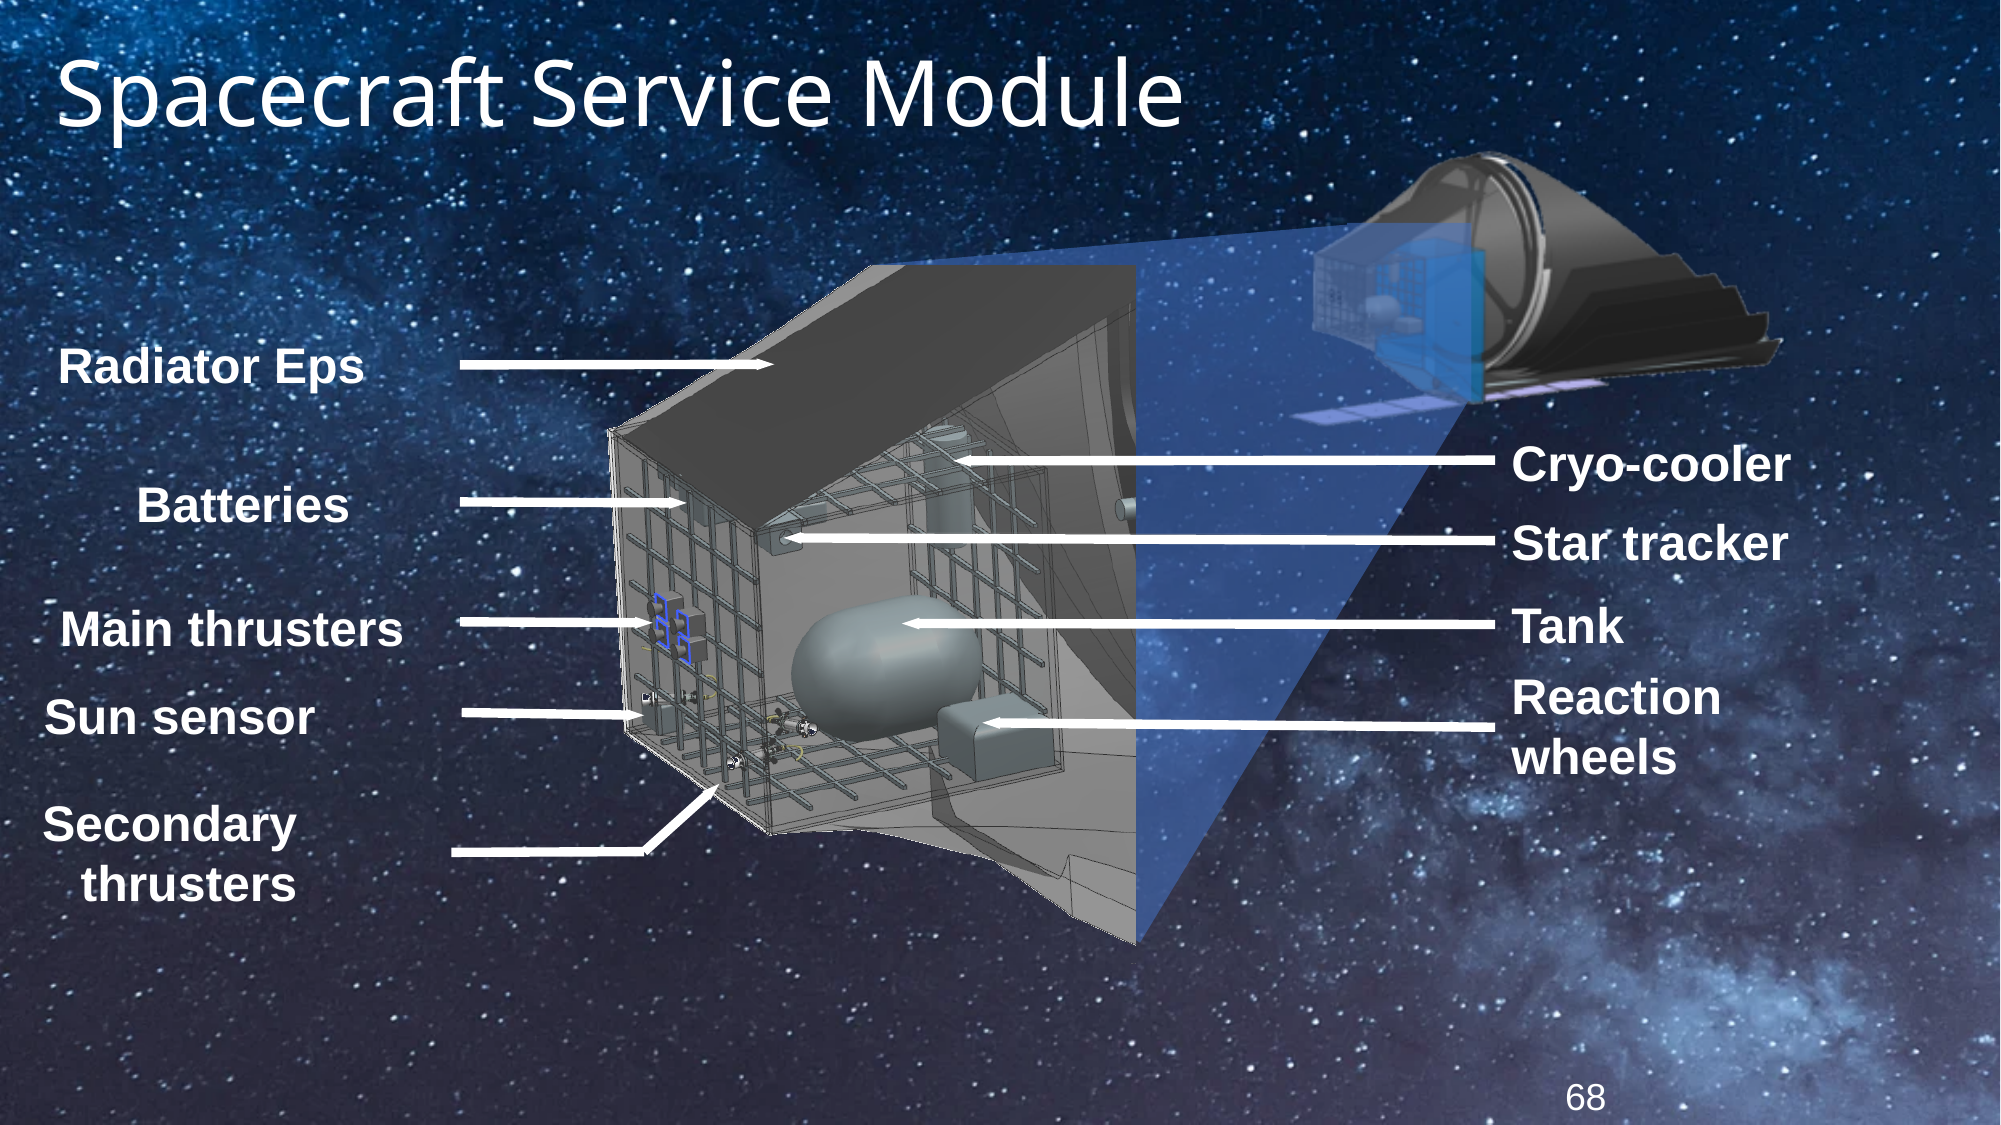

Spacecraft Service Module
Radiator Eps
Cryo-cooler
Batteries
Star tracker
Tank
Main thrusters
Reaction wheels
Sun sensor
Secondary thrusters
68